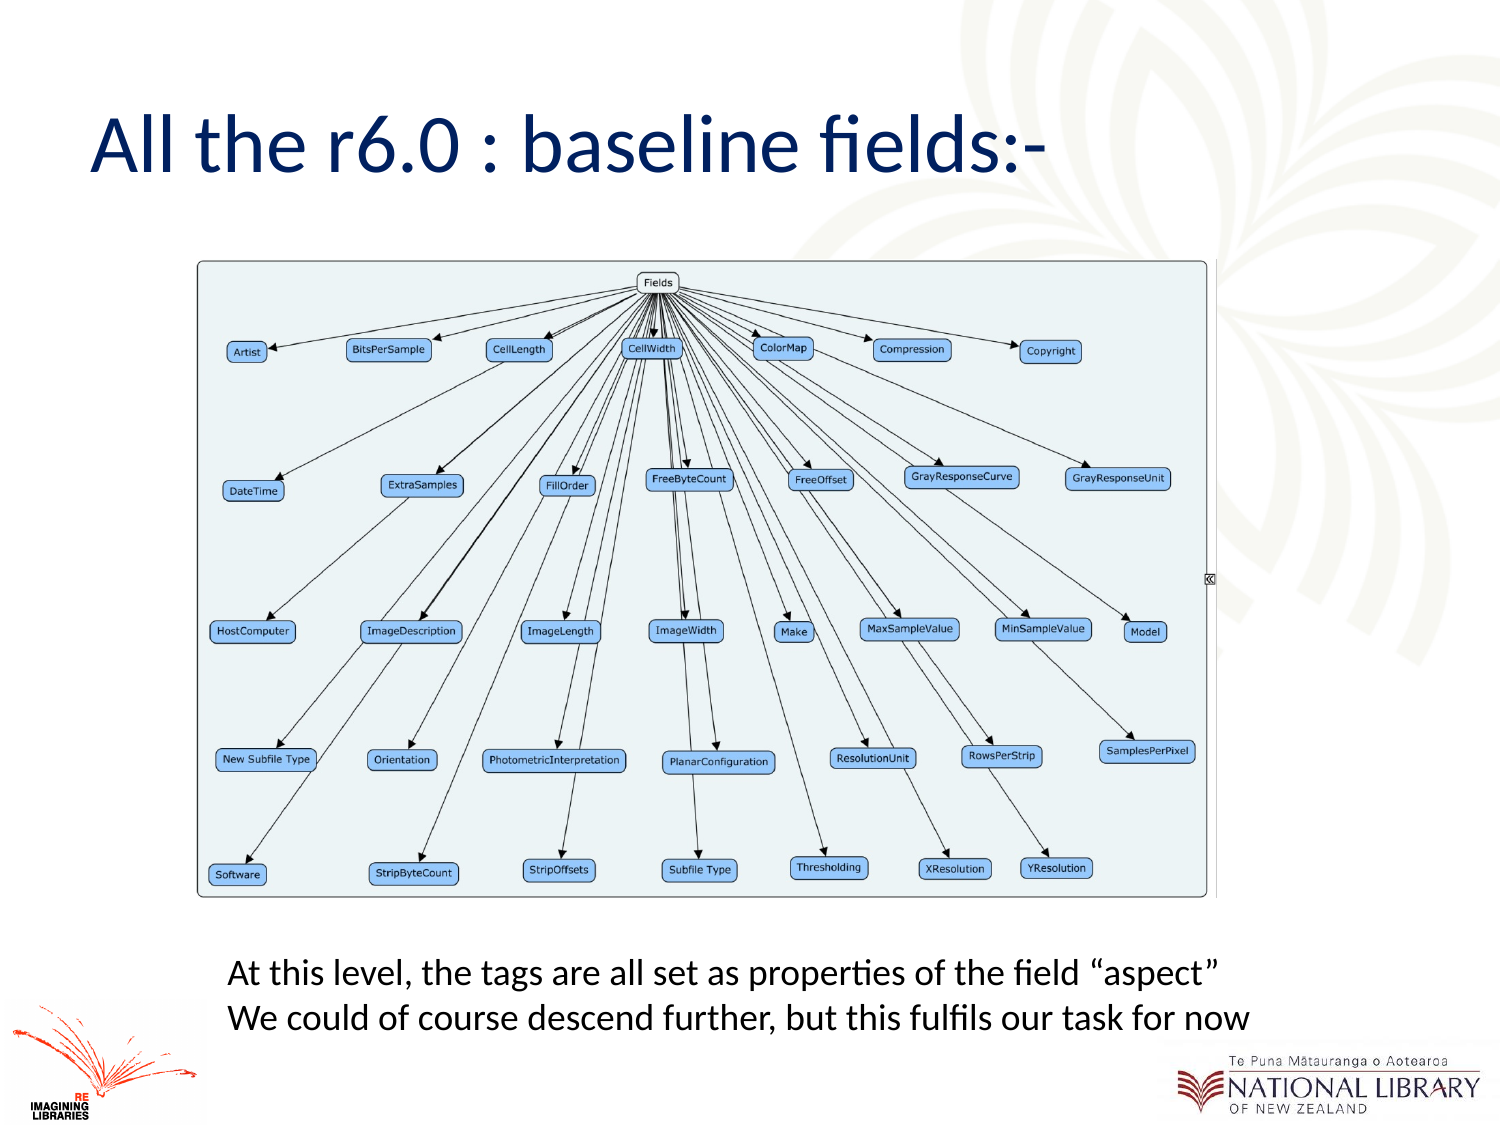

# All the r6.0 : baseline fields:-
At this level, the tags are all set as properties of the field “aspect”
We could of course descend further, but this fulfils our task for now